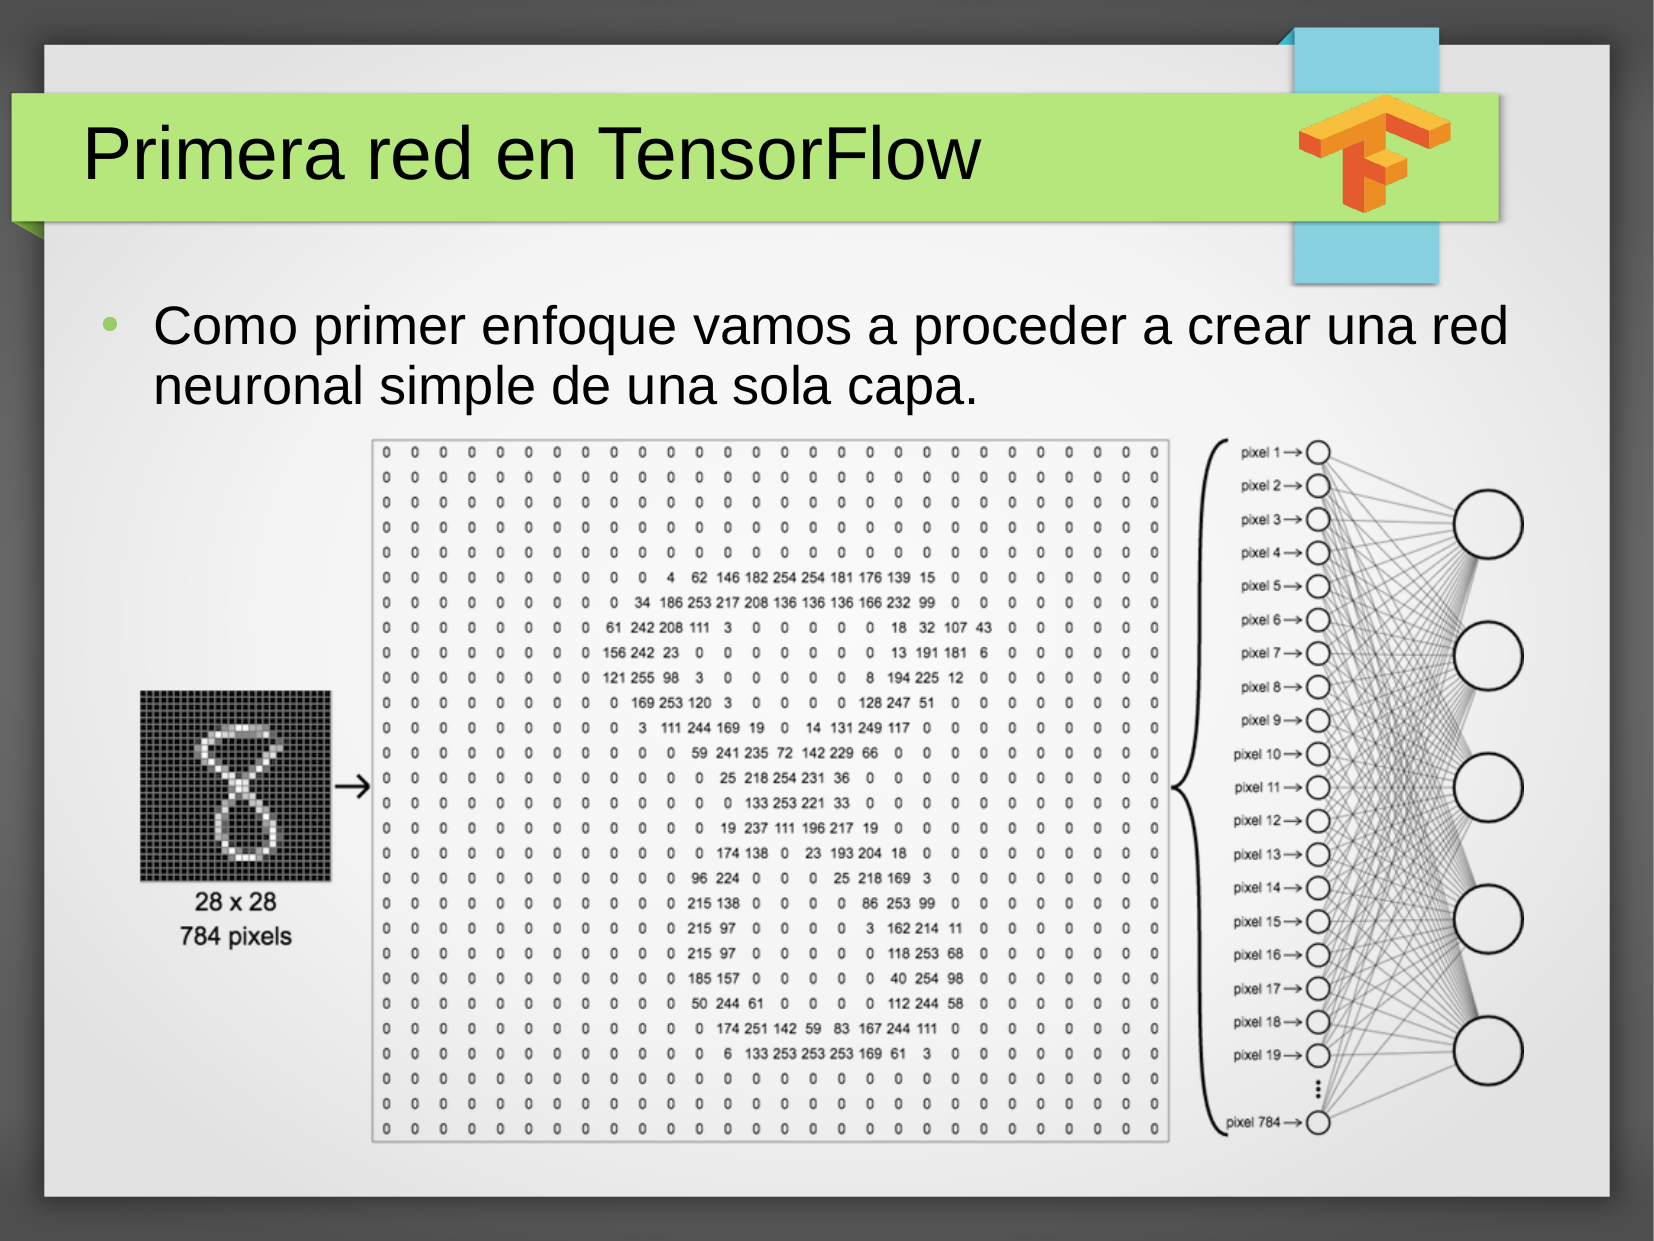

# Primera red en TensorFlow
Como primer enfoque vamos a proceder a crear una red neuronal simple de una sola capa.